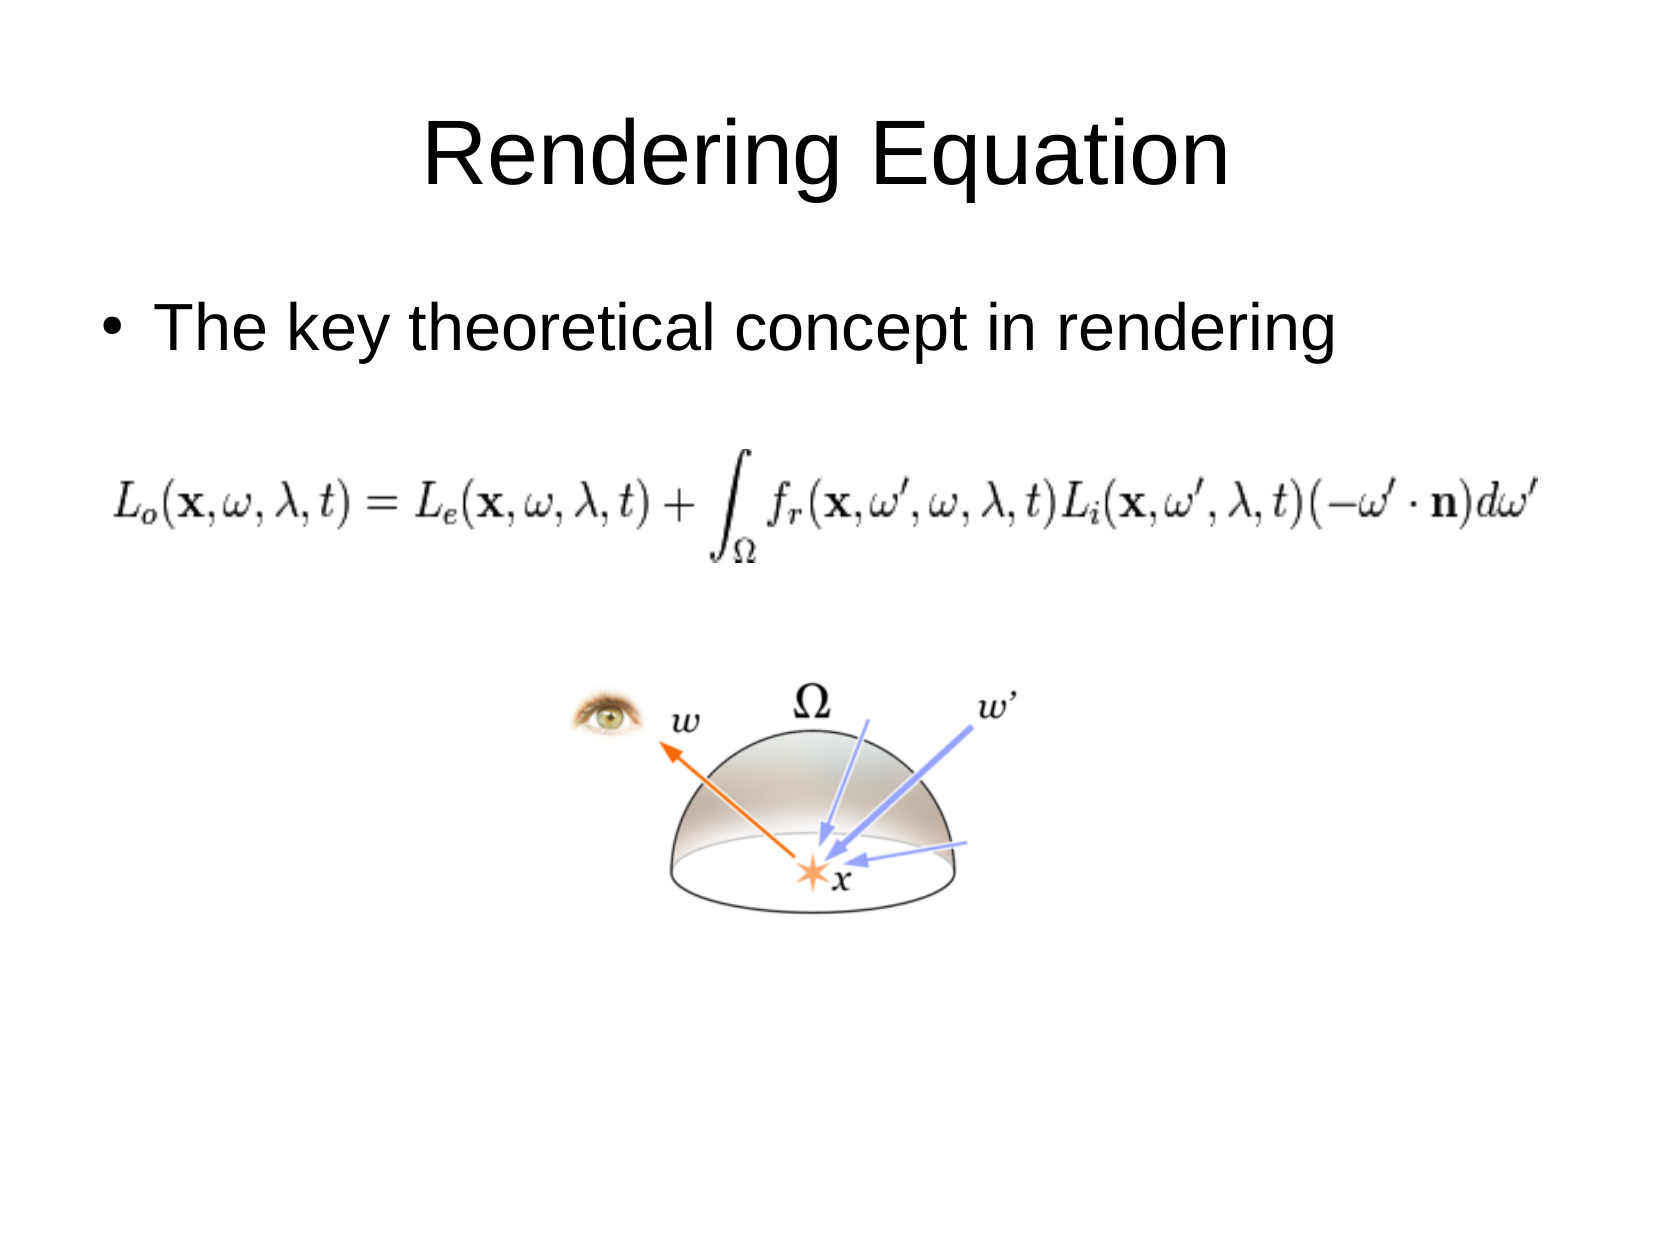

# Rendering Equation
The key theoretical concept in rendering